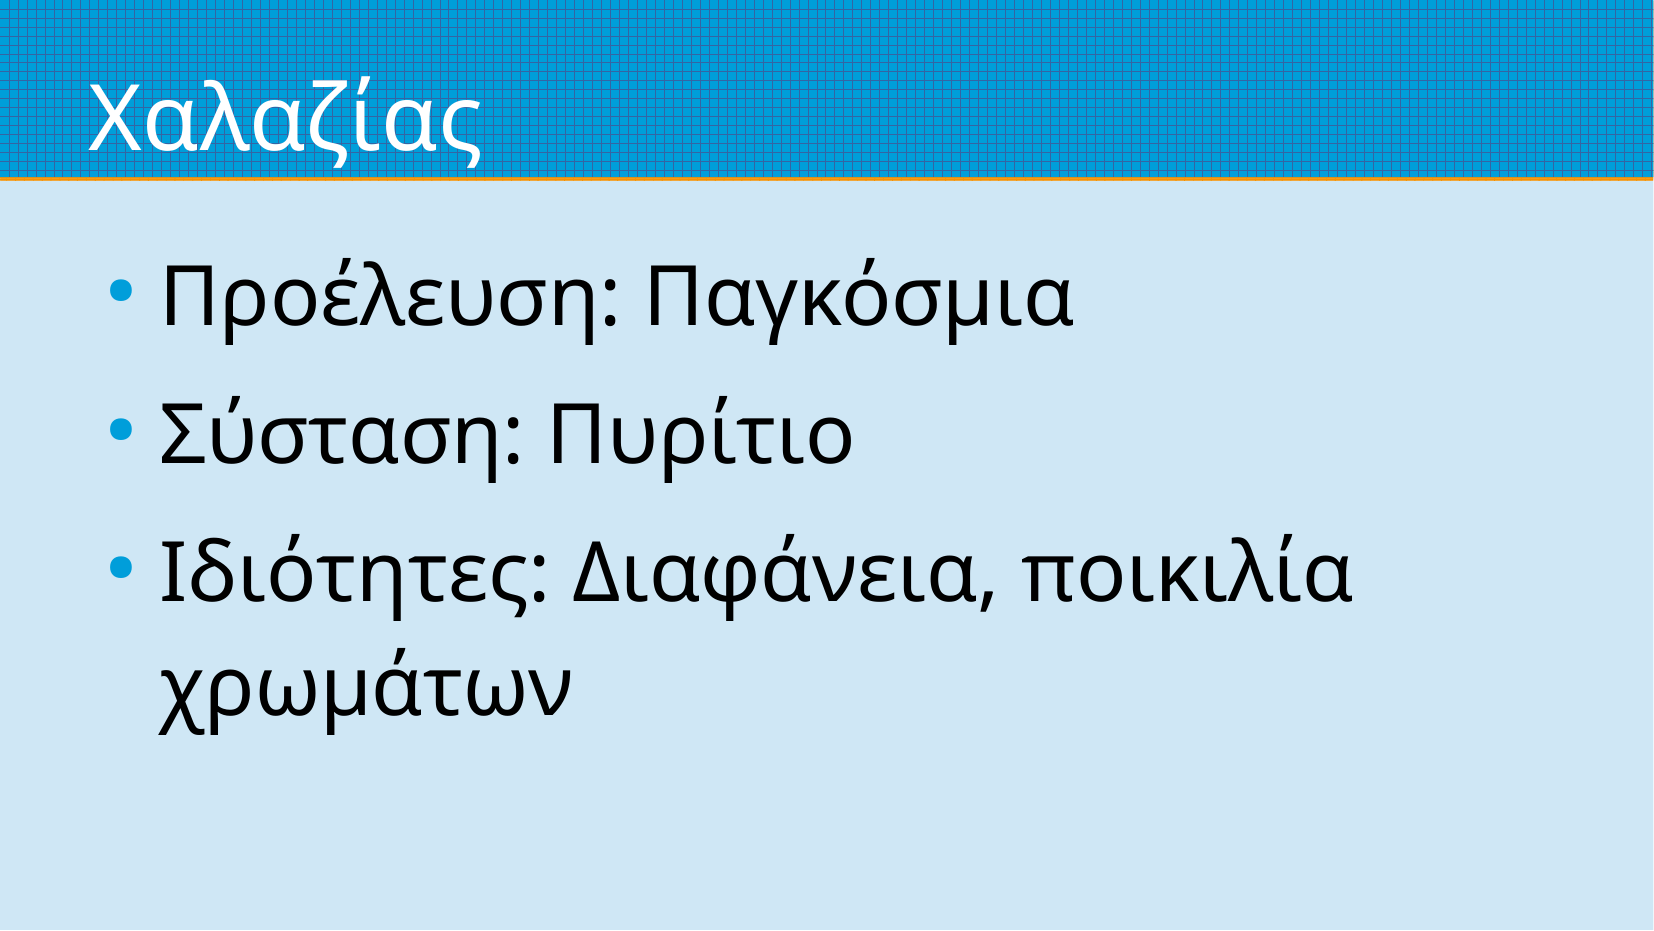

# Χαλαζίας
Προέλευση: Παγκόσμια
Σύσταση: Πυρίτιο
Ιδιότητες: Διαφάνεια, ποικιλία χρωμάτων